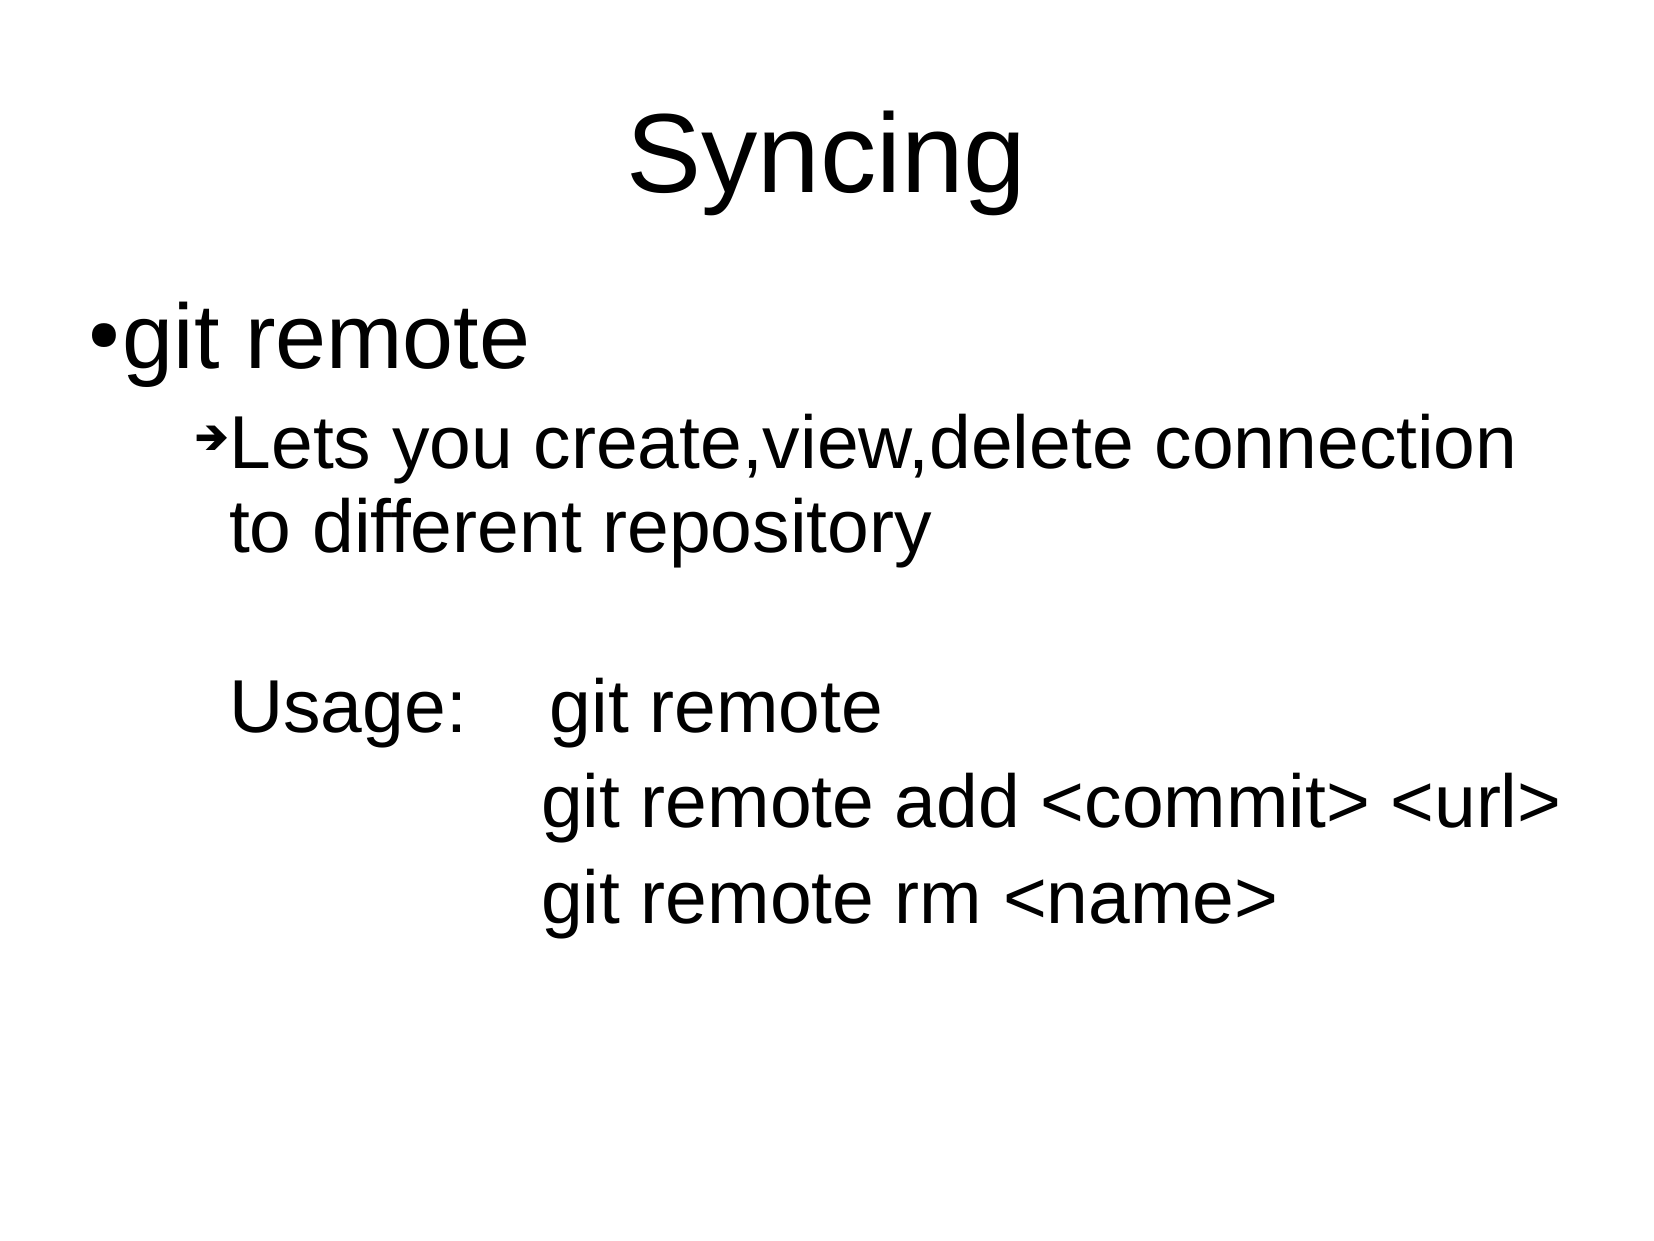

# Syncing
git remote
Lets you create,view,delete connection to different repository
Usage: git remote
 git remote add <commit> <url>
 git remote rm <name>